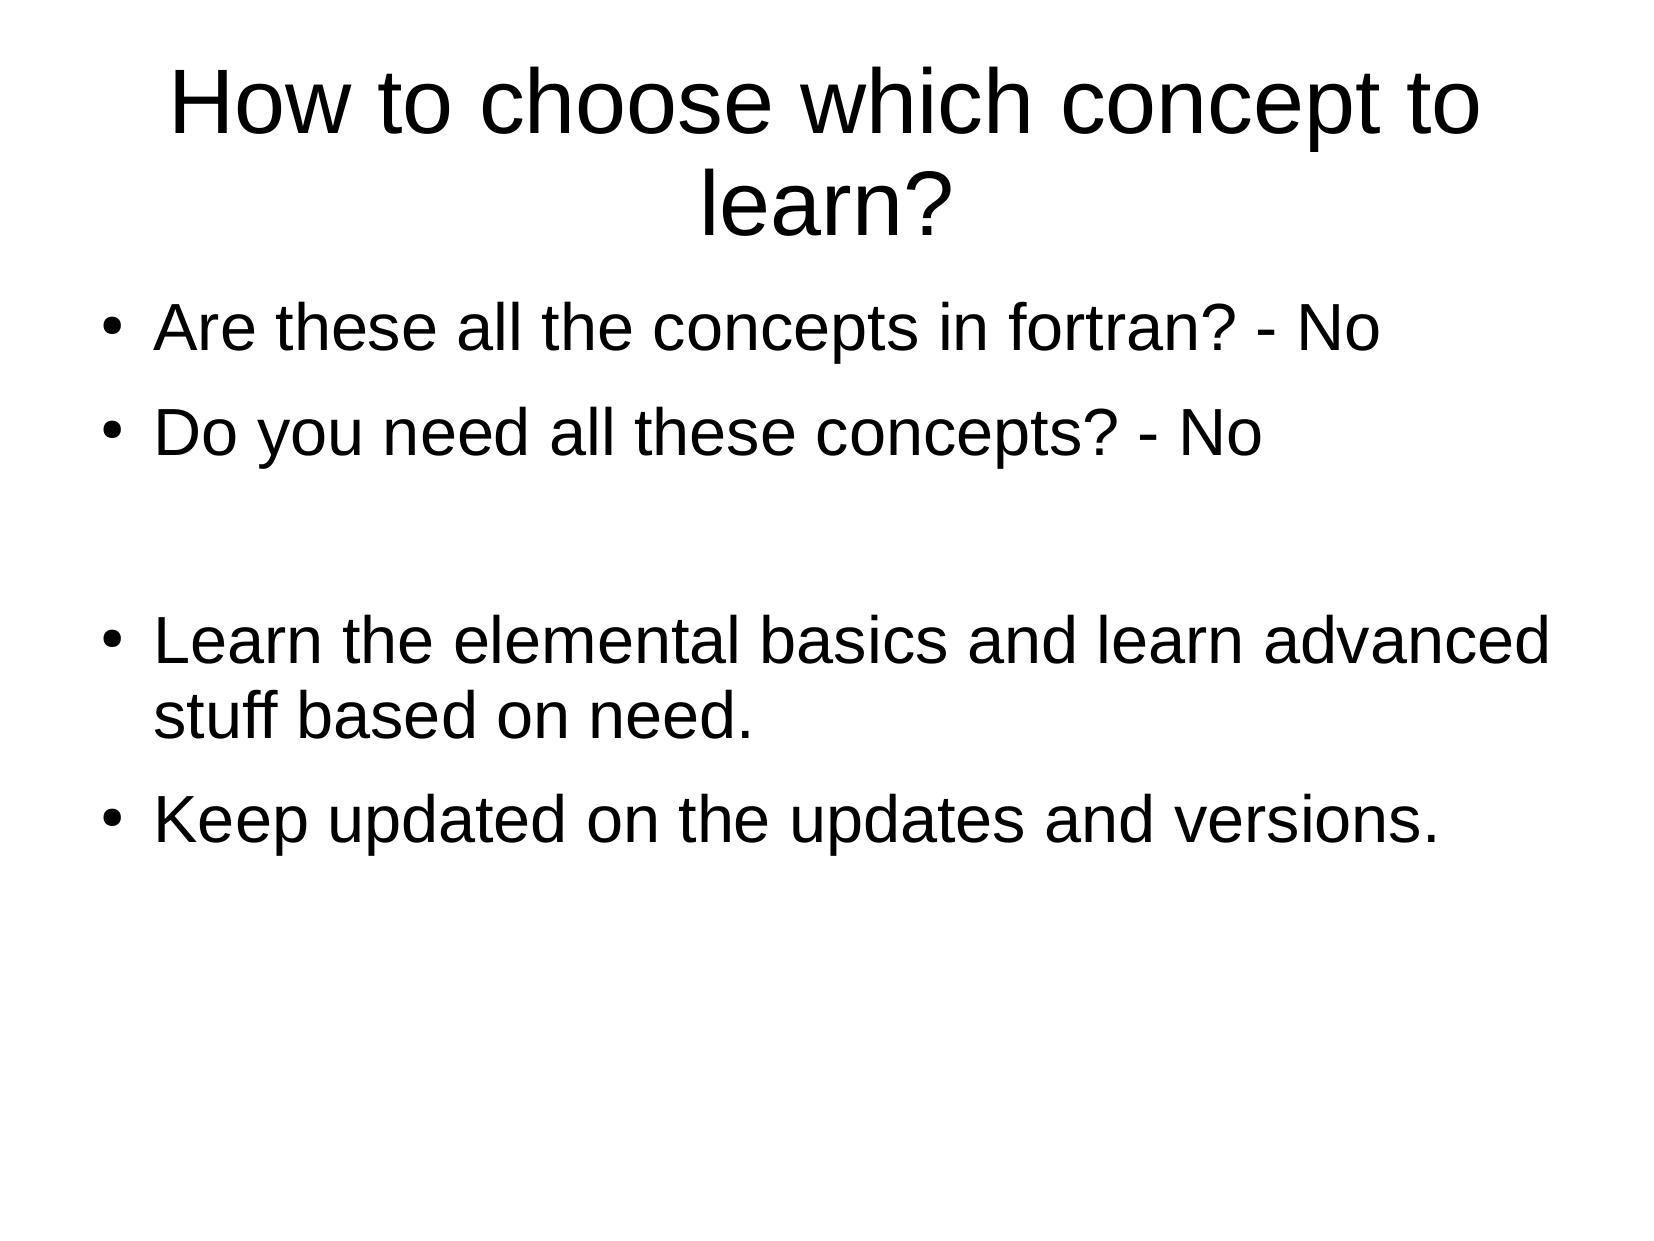

# How to choose which concept to learn?
Are these all the concepts in fortran? - No
Do you need all these concepts? - No
Learn the elemental basics and learn advanced stuff based on need.
Keep updated on the updates and versions.